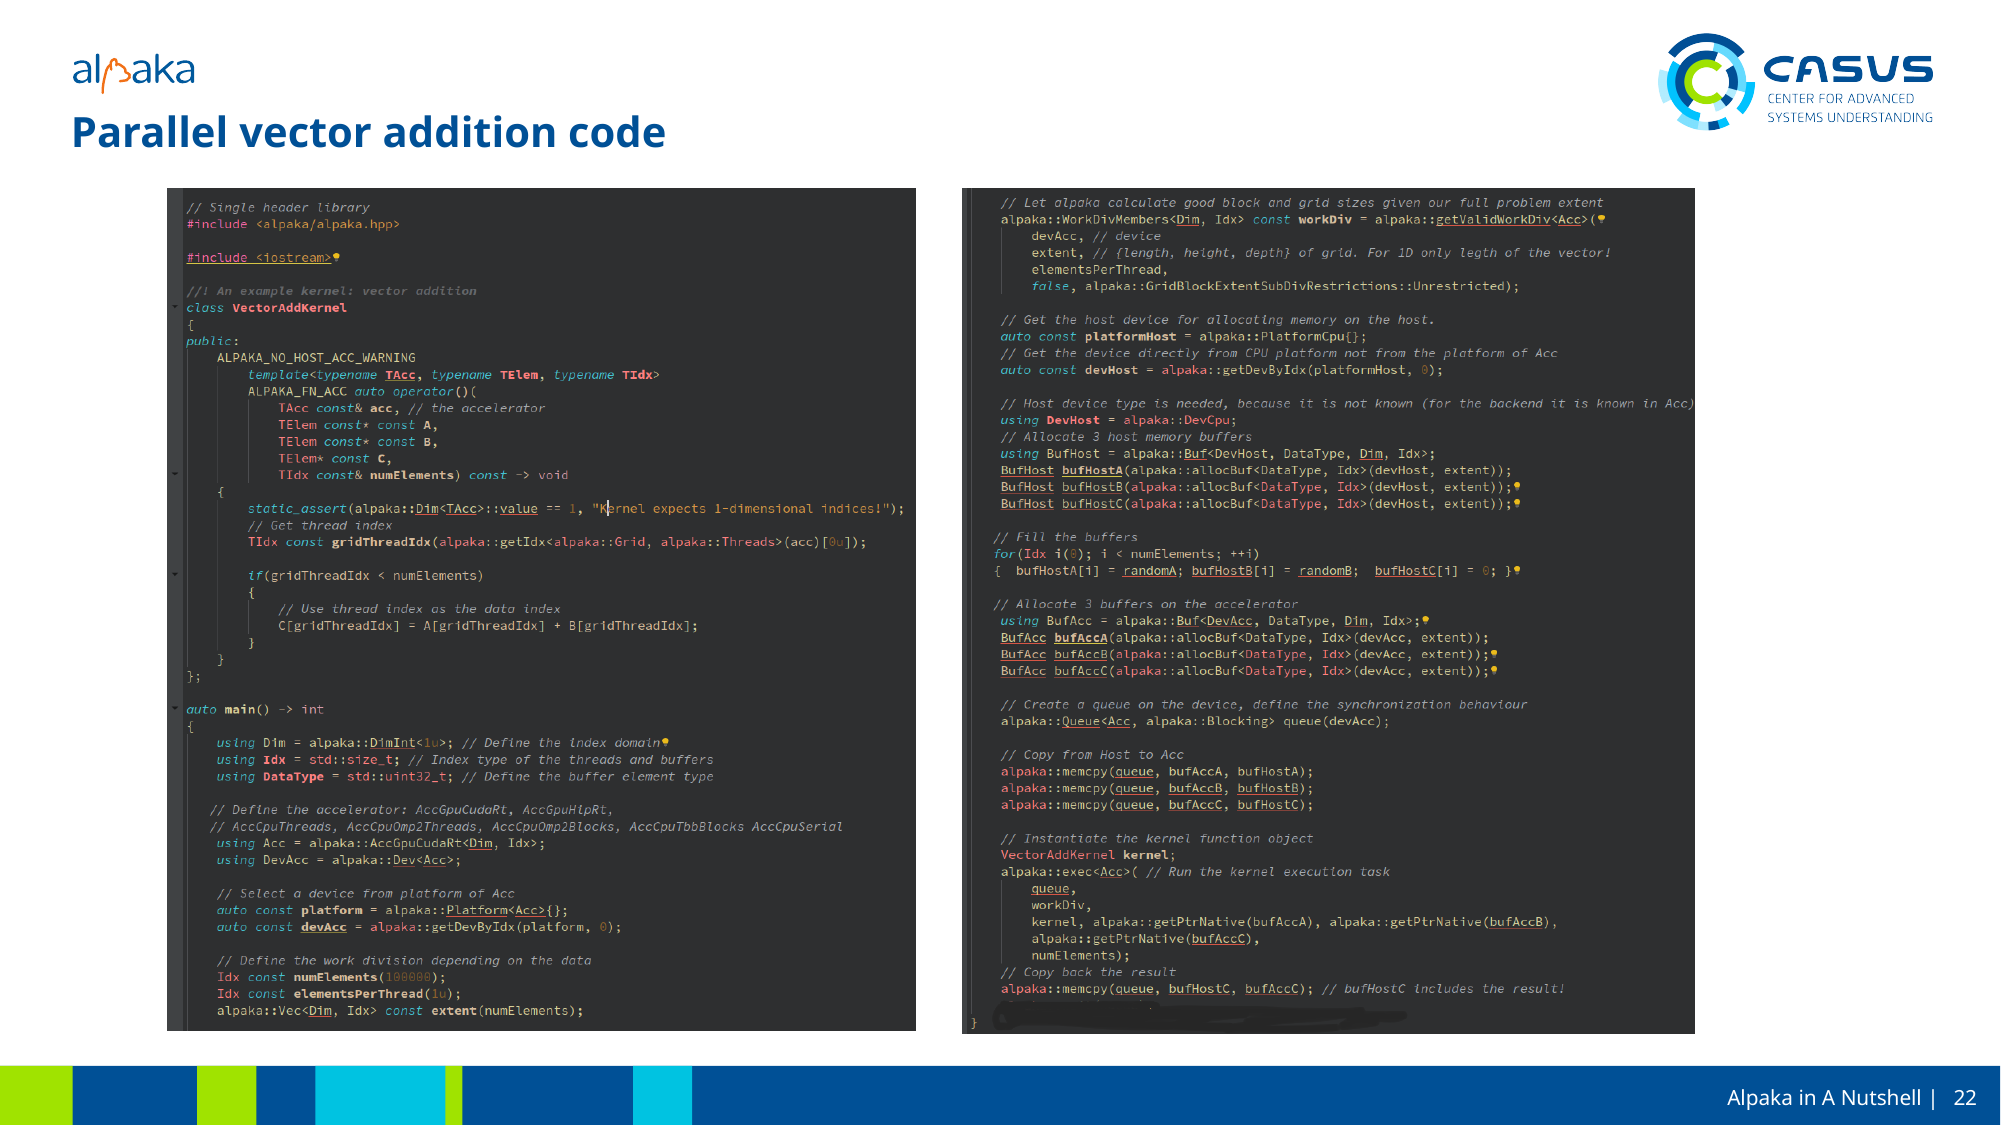

# Parallel vector addition code
Alpaka in A Nutshell
22